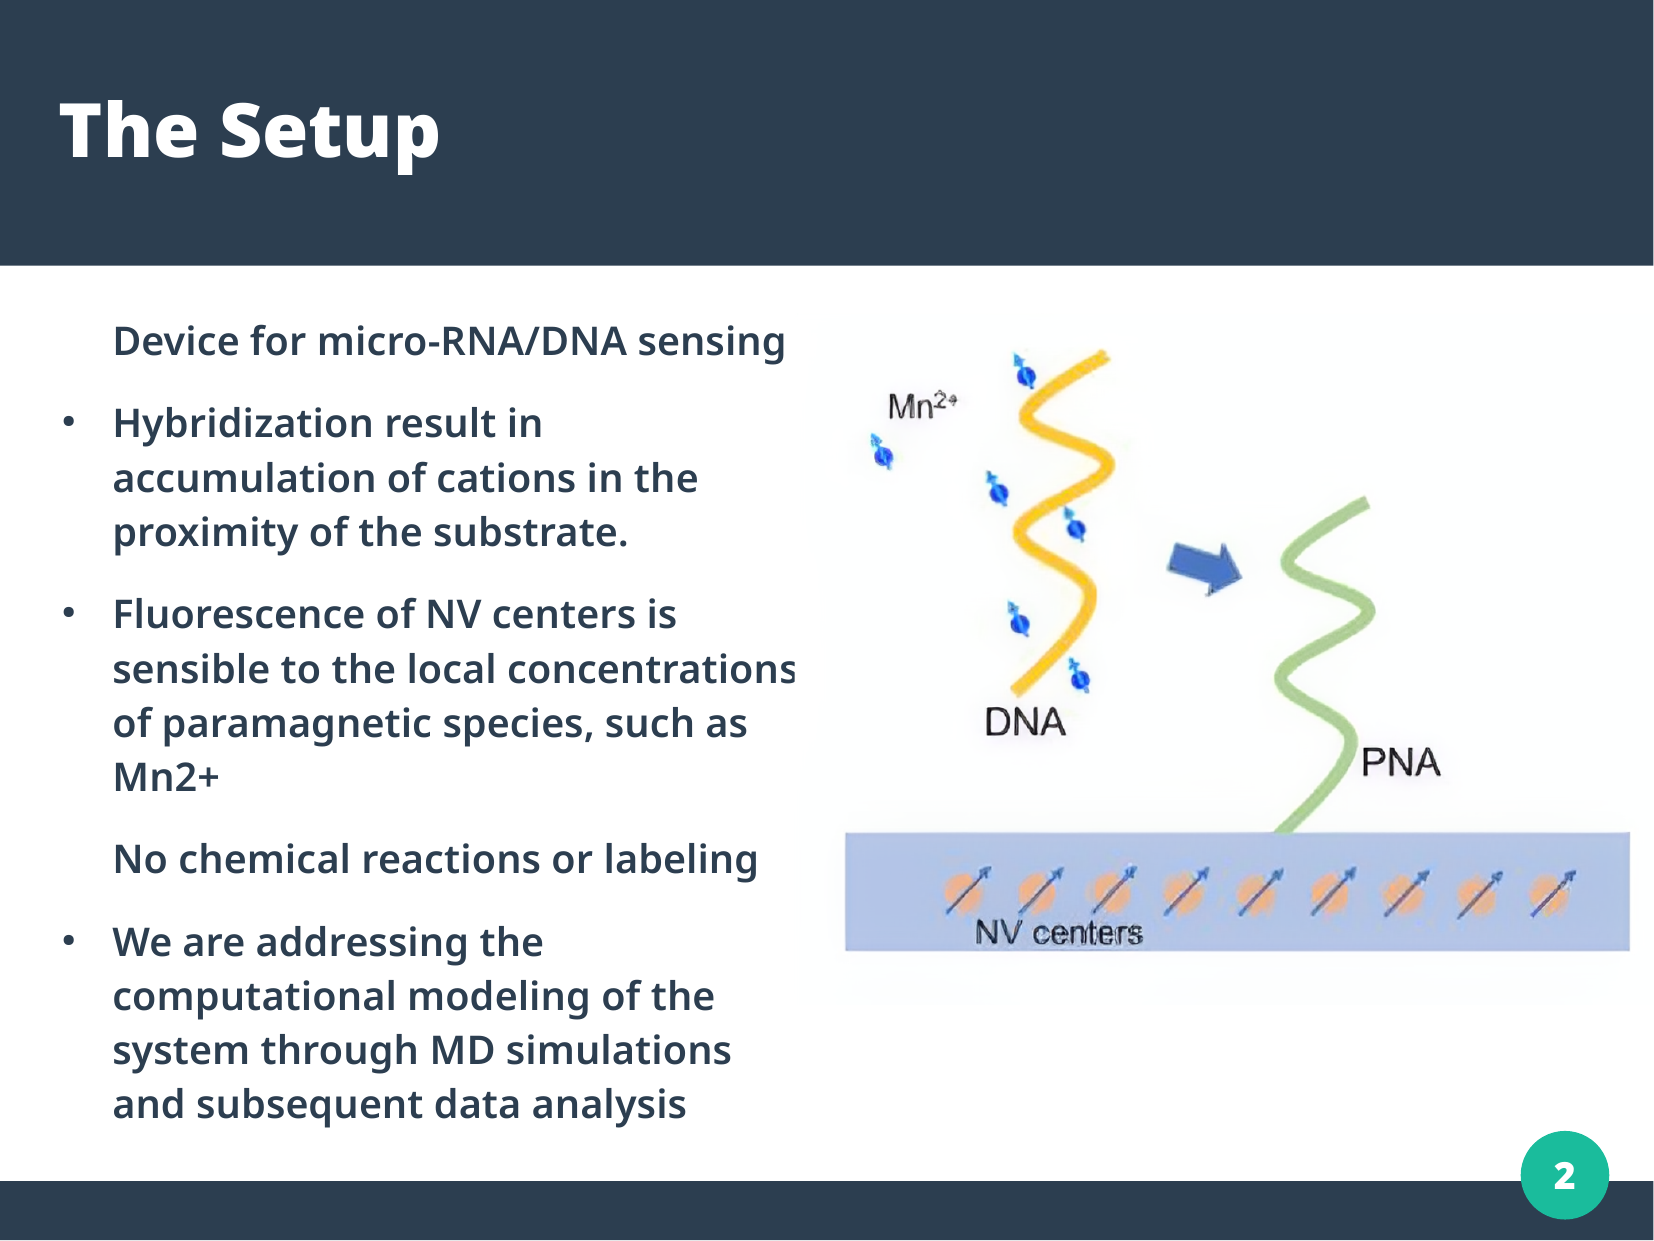

# The Setup
Device for micro-RNA/DNA sensing
Hybridization result in accumulation of cations in the proximity of the substrate.
Fluorescence of NV centers is sensible to the local concentrations of paramagnetic species, such as Mn2+
No chemical reactions or labeling
We are addressing the computational modeling of the system through MD simulations and subsequent data analysis
2